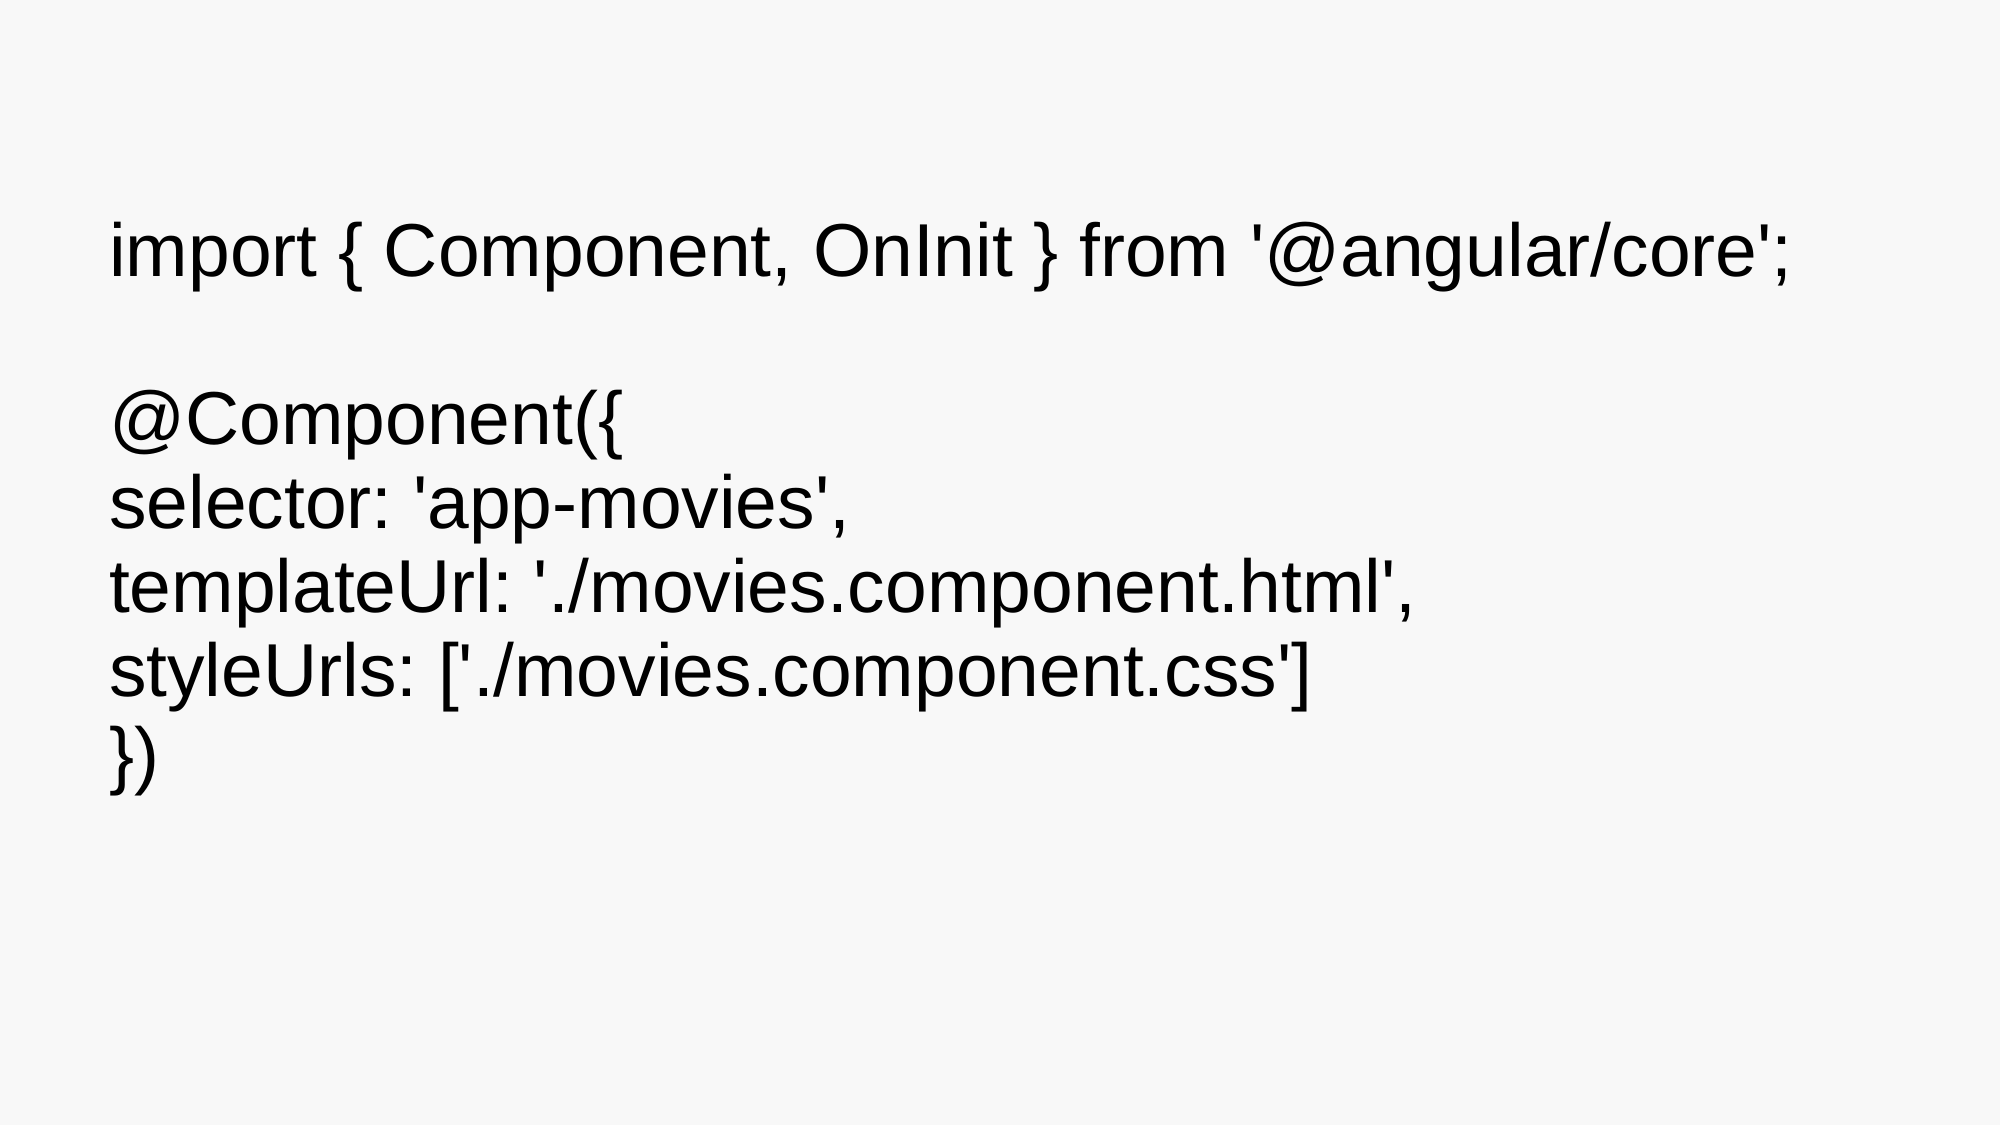

import { Component, OnInit } from '@angular/core';
@Component({
selector: 'app-movies',
templateUrl: './movies.component.html',
styleUrls: ['./movies.component.css']
})